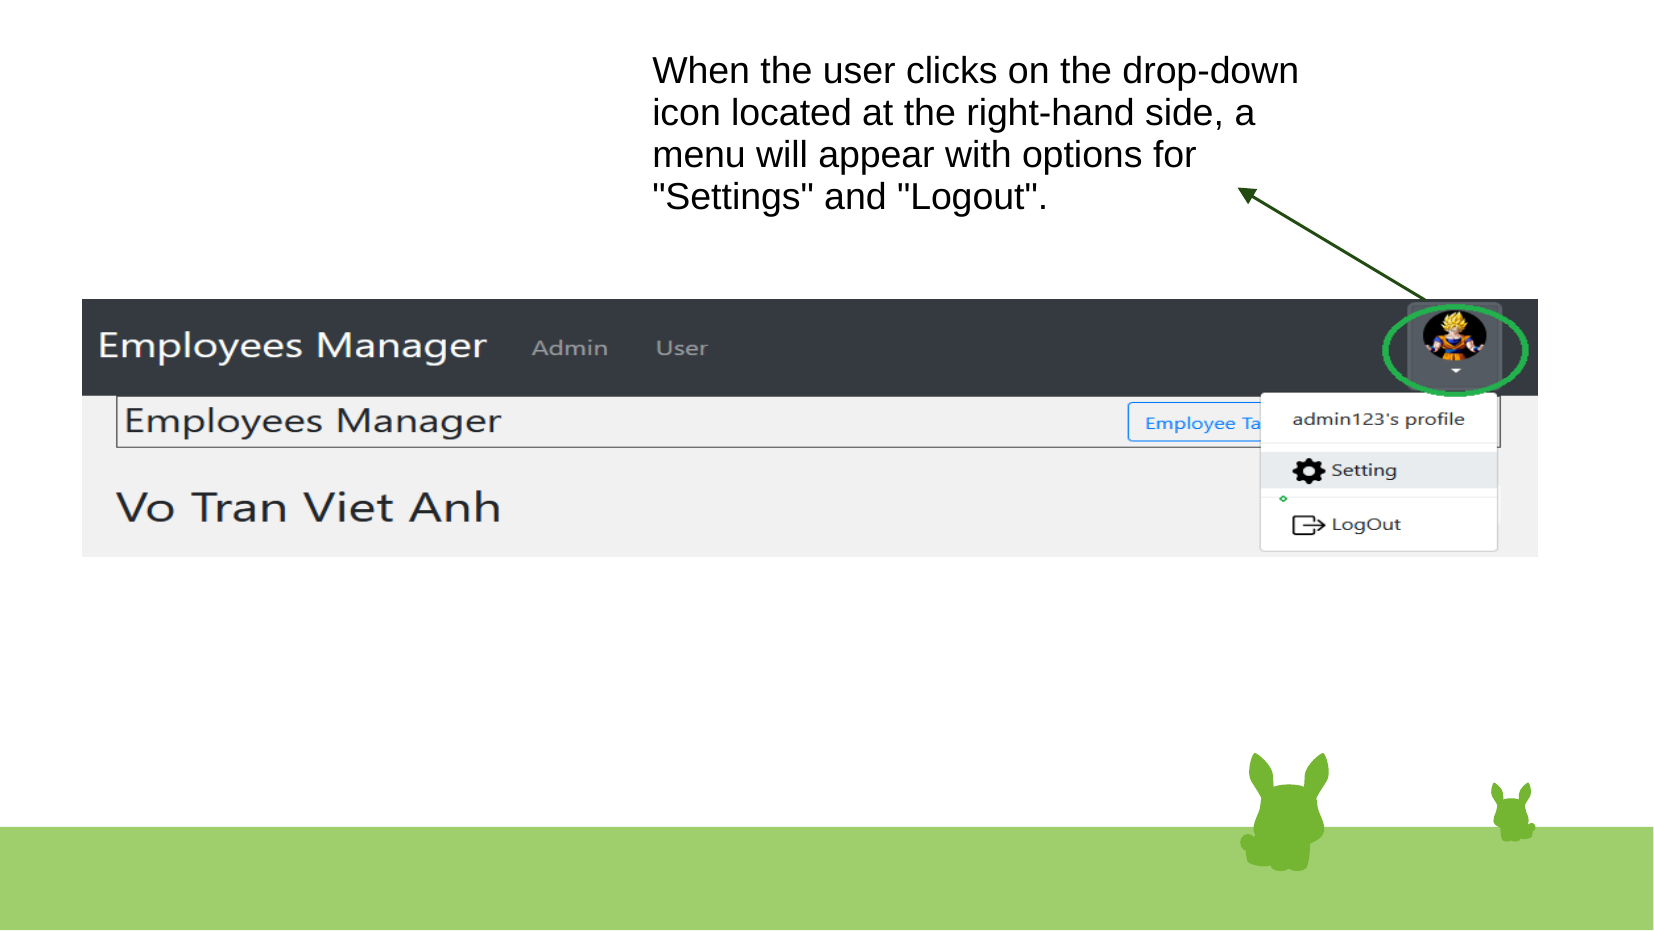

When the user clicks on the drop-down icon located at the right-hand side, a menu will appear with options for "Settings" and "Logout".